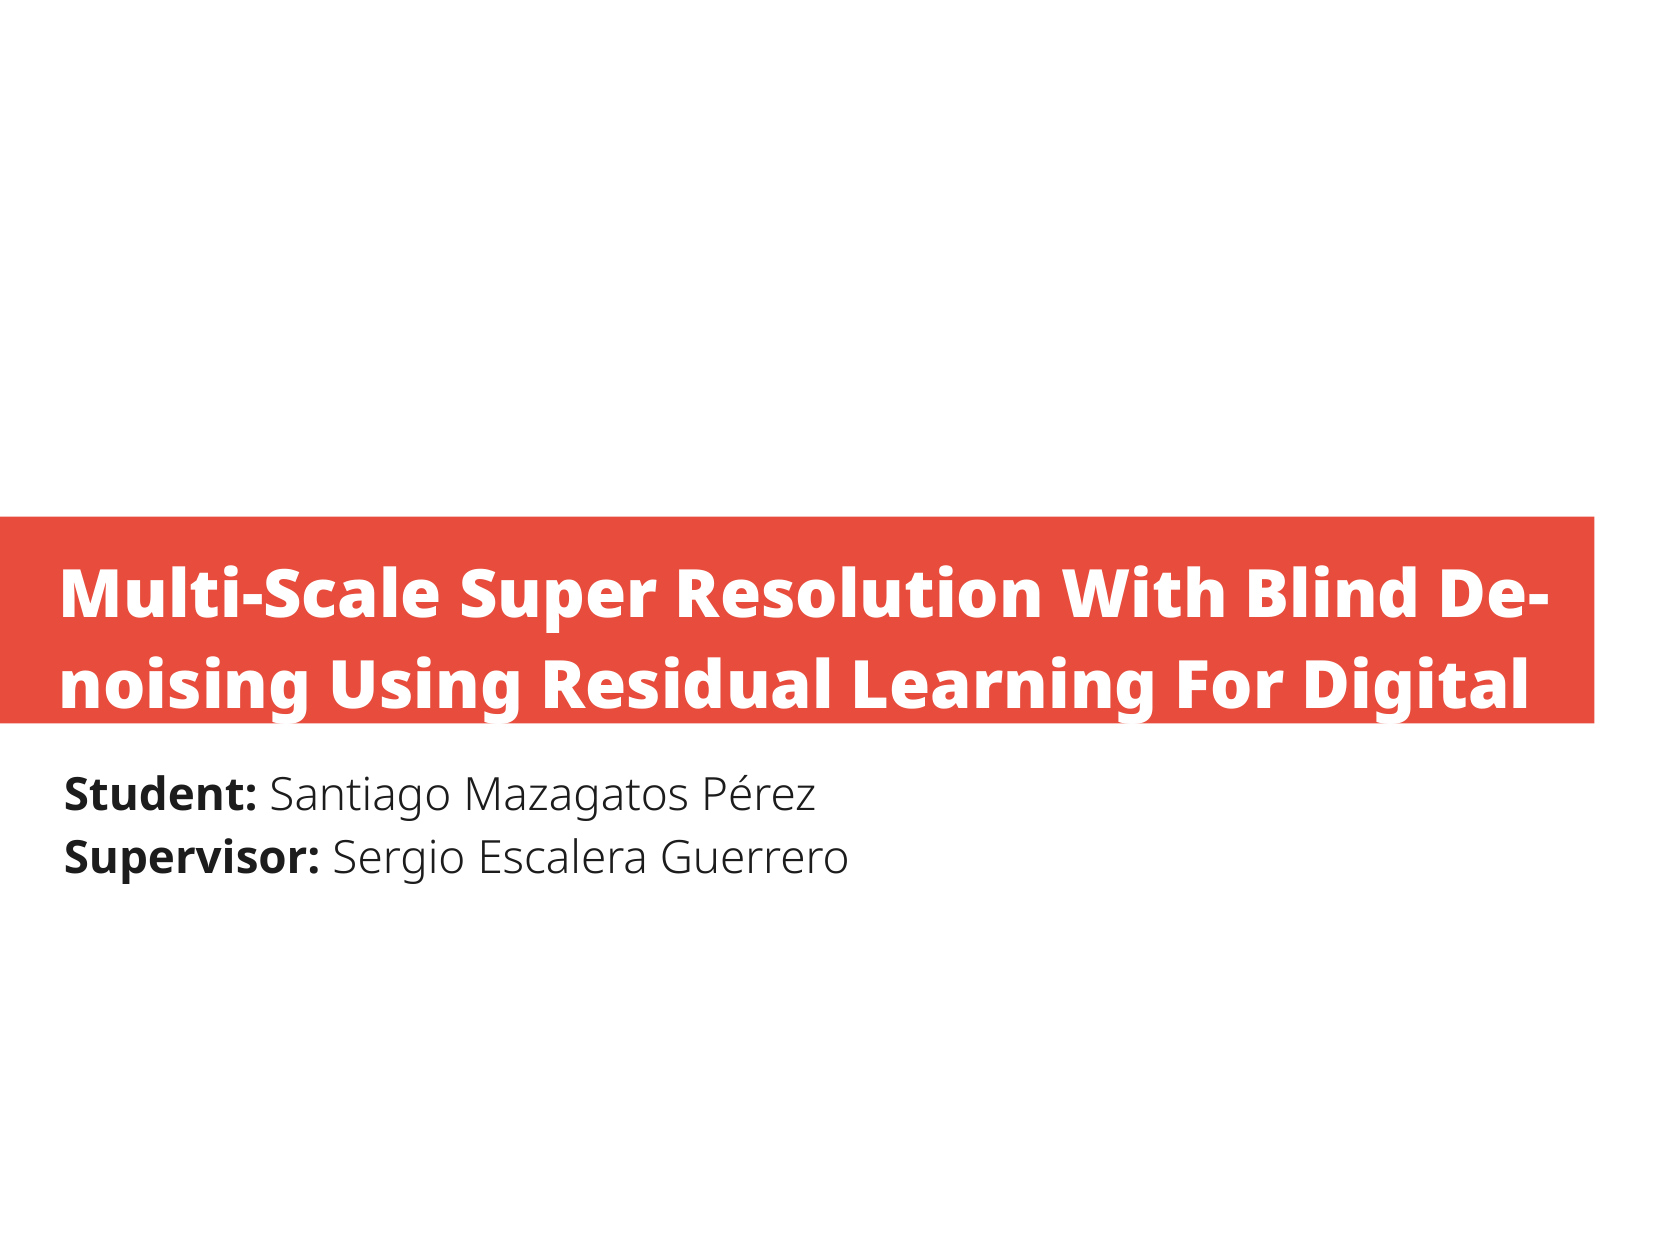

# Multi-Scale Super Resolution With Blind De-noising Using Residual Learning For Digital Art
Student: Santiago Mazagatos Pérez
Supervisor: Sergio Escalera Guerrero